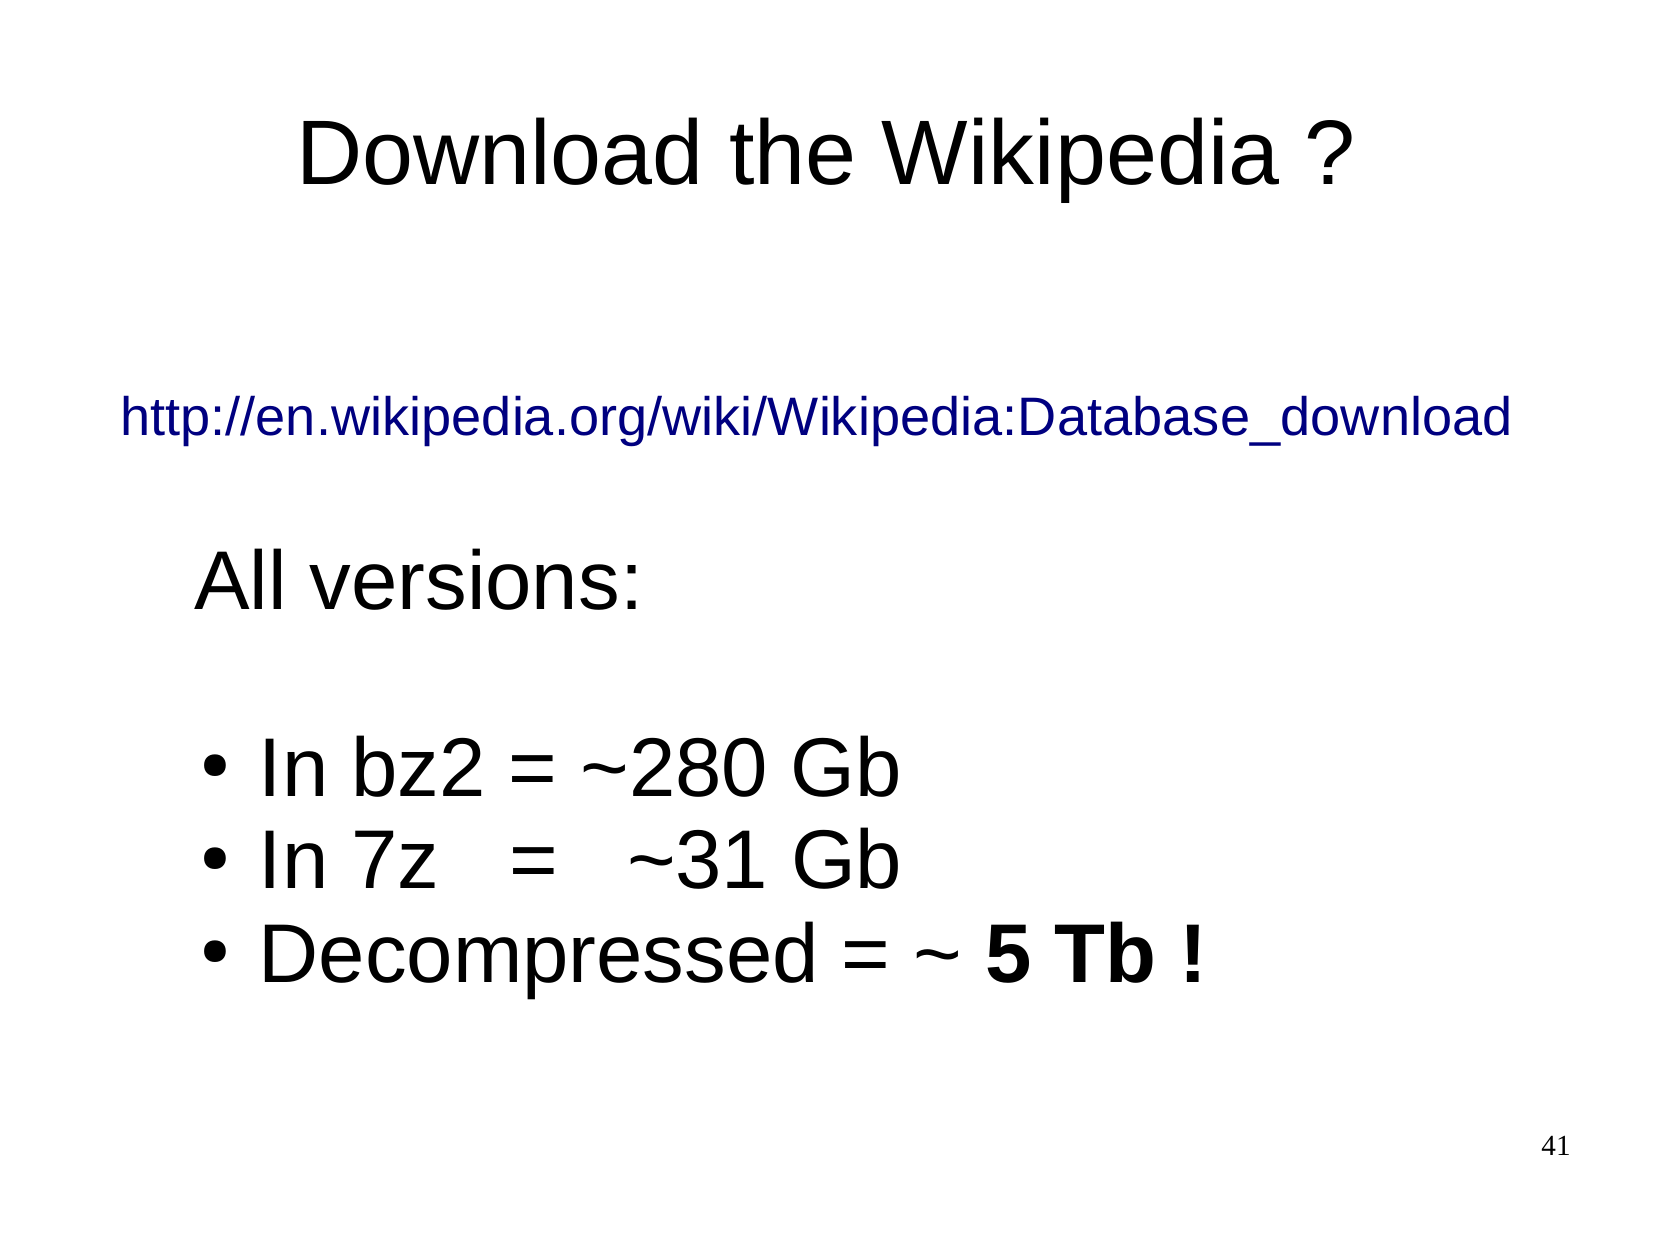

# Download the Wikipedia ?
http://en.wikipedia.org/wiki/Wikipedia:Database_download
All versions:
 In bz2 = ~280 Gb
 In 7z = ~31 Gb
 Decompressed = ~ 5 Tb !
41